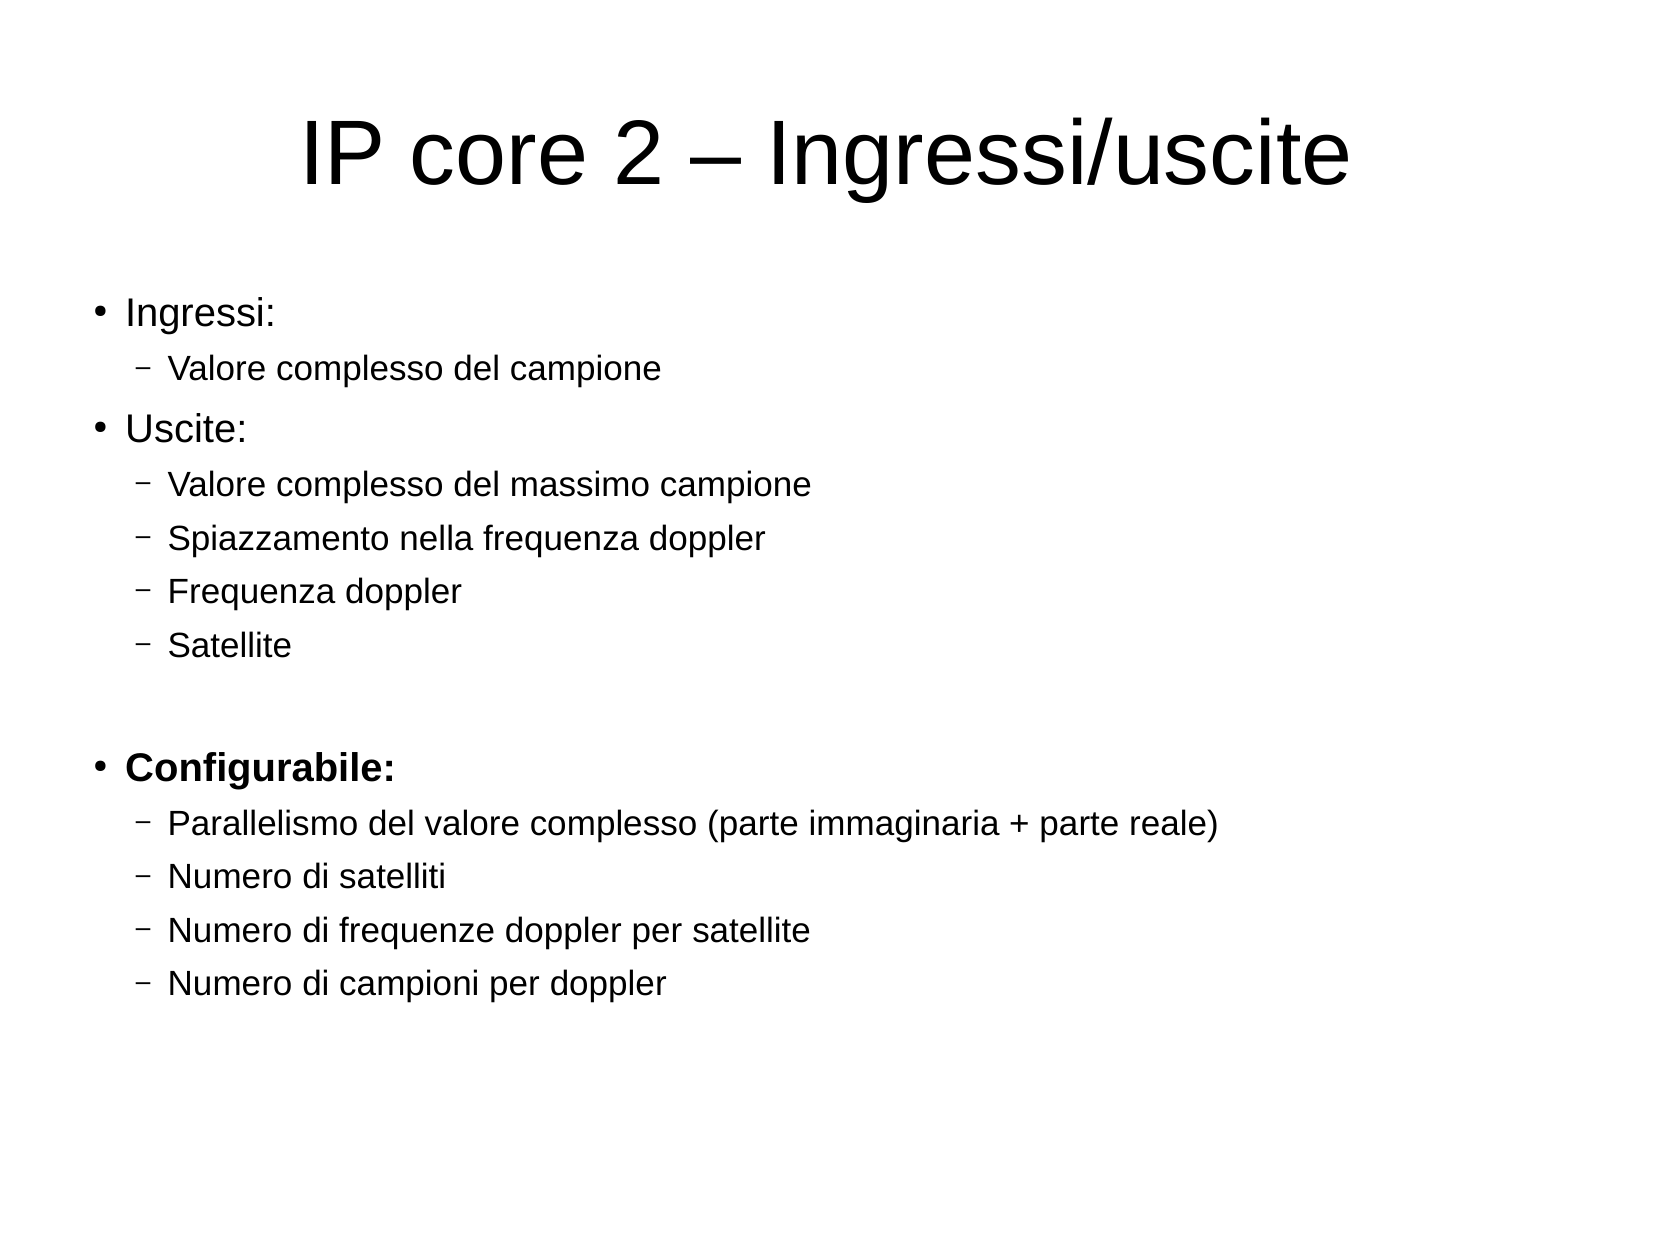

# IP core 2 – Ingressi/uscite
Ingressi:
Valore complesso del campione
Uscite:
Valore complesso del massimo campione
Spiazzamento nella frequenza doppler
Frequenza doppler
Satellite
Configurabile:
Parallelismo del valore complesso (parte immaginaria + parte reale)
Numero di satelliti
Numero di frequenze doppler per satellite
Numero di campioni per doppler